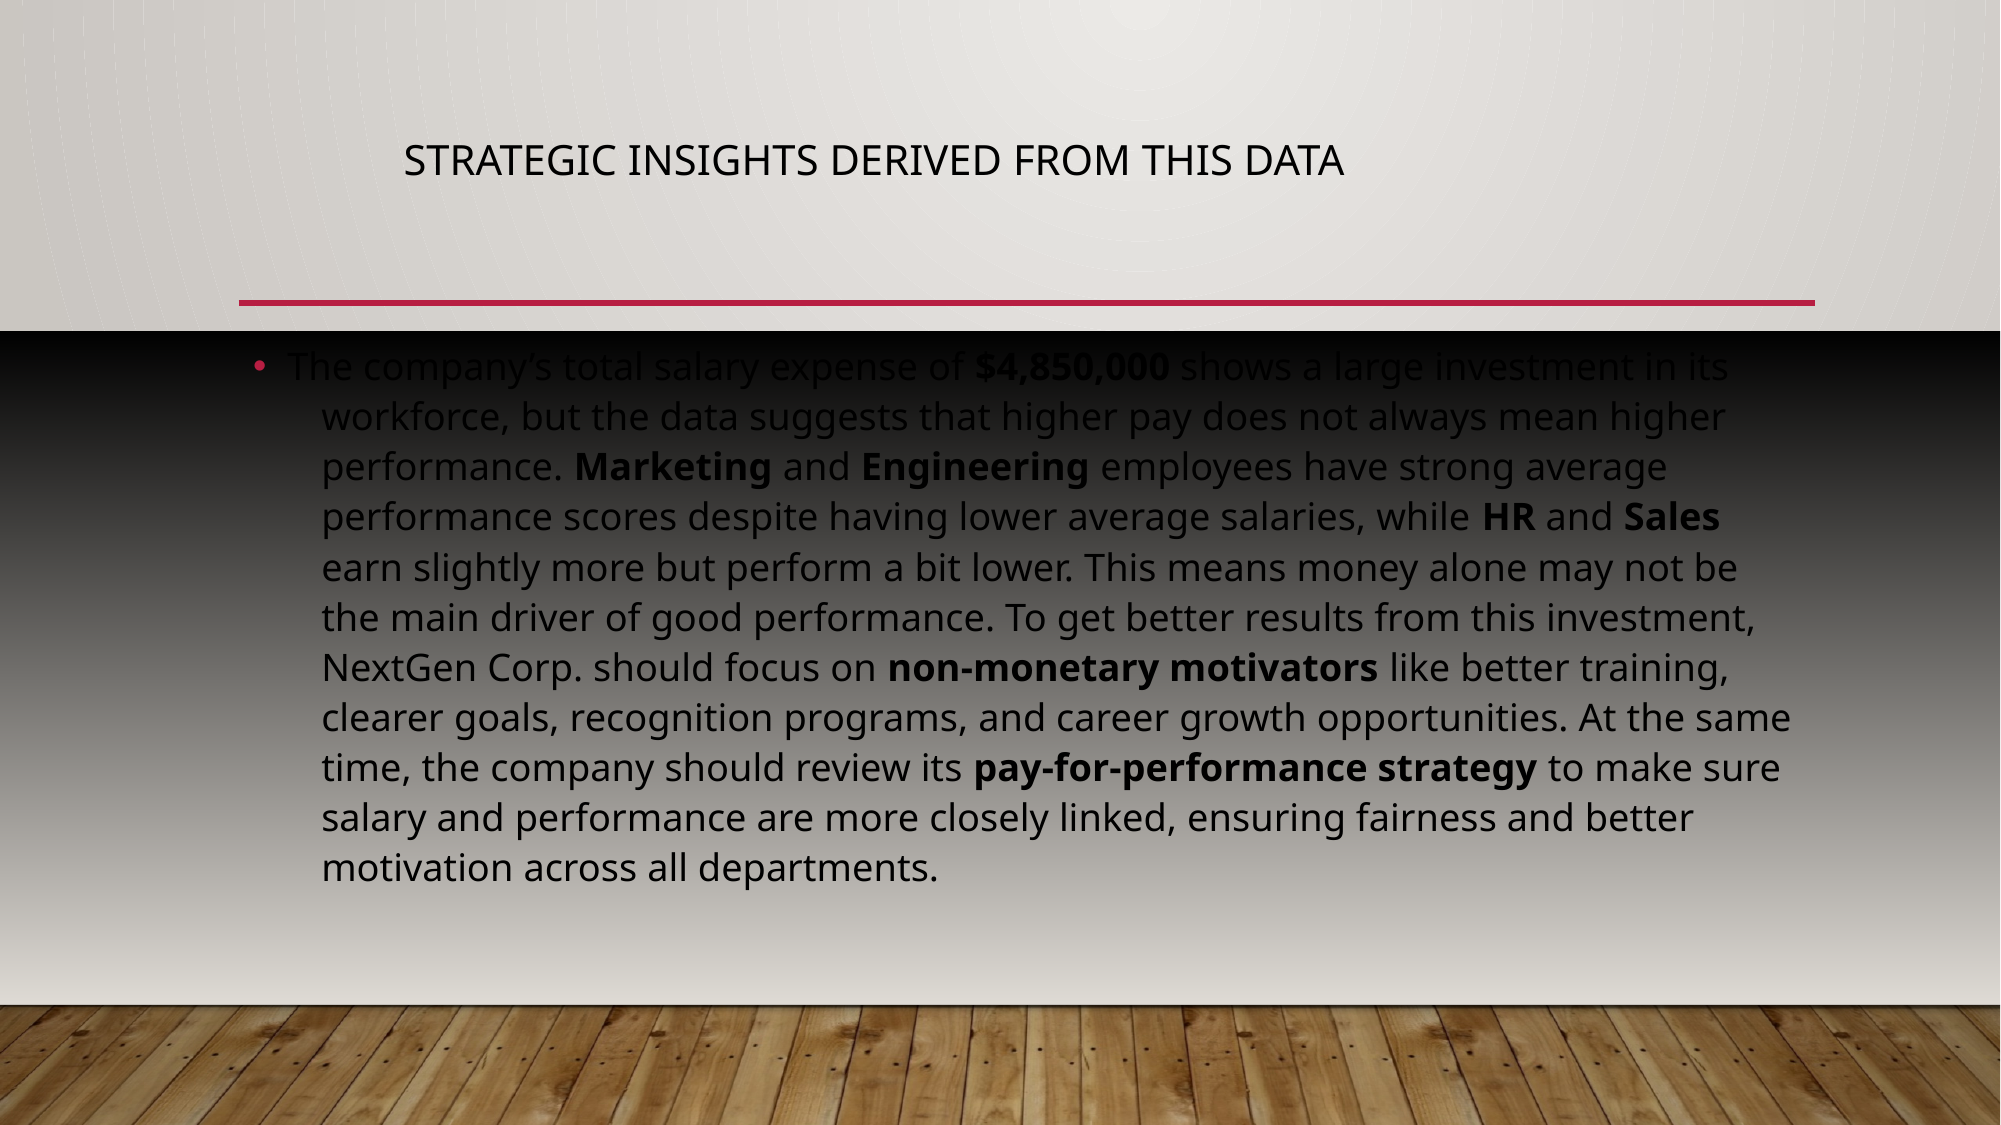

# Strategic insights derived from tHIS data
The company’s total salary expense of $4,850,000 shows a large investment in its workforce, but the data suggests that higher pay does not always mean higher performance. Marketing and Engineering employees have strong average performance scores despite having lower average salaries, while HR and Sales earn slightly more but perform a bit lower. This means money alone may not be the main driver of good performance. To get better results from this investment, NextGen Corp. should focus on non-monetary motivators like better training, clearer goals, recognition programs, and career growth opportunities. At the same time, the company should review its pay-for-performance strategy to make sure salary and performance are more closely linked, ensuring fairness and better motivation across all departments.